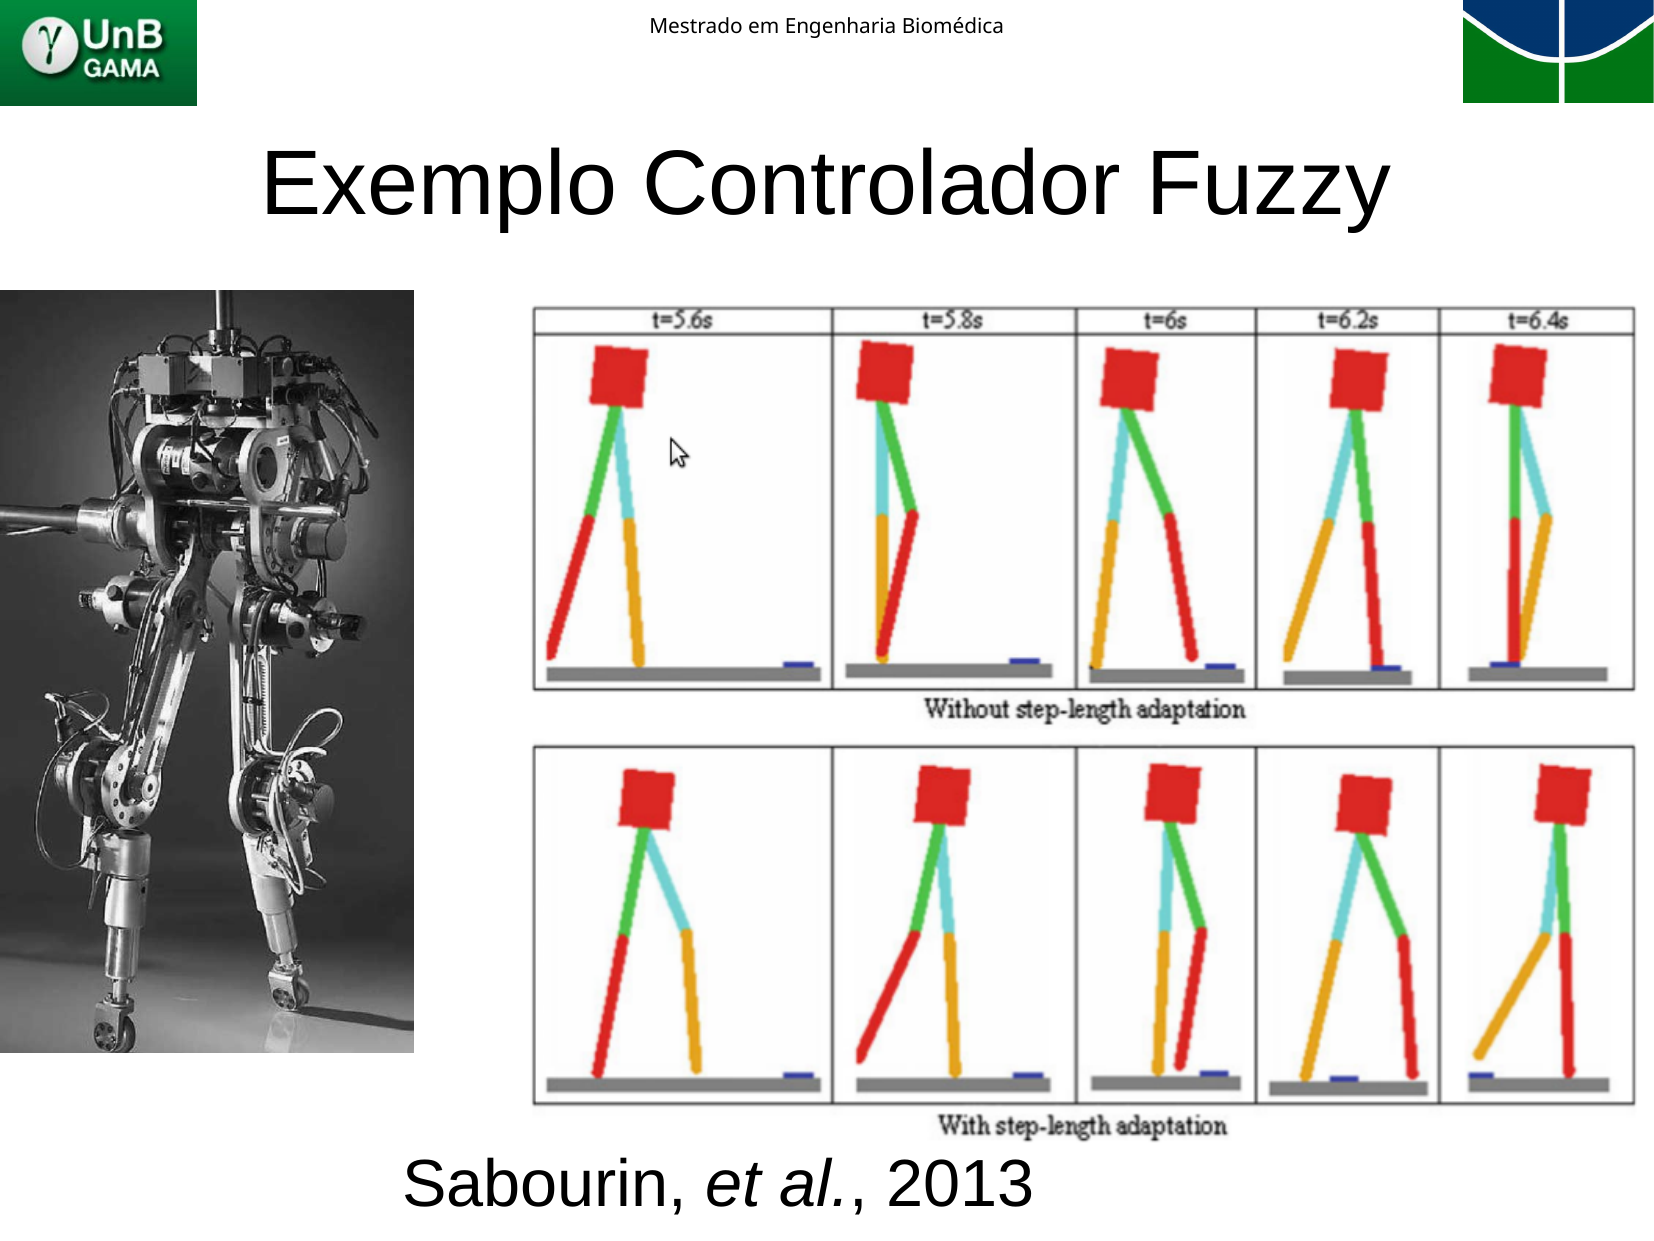

# Exemplo Controlador Fuzzy
Sabourin, et al., 2013